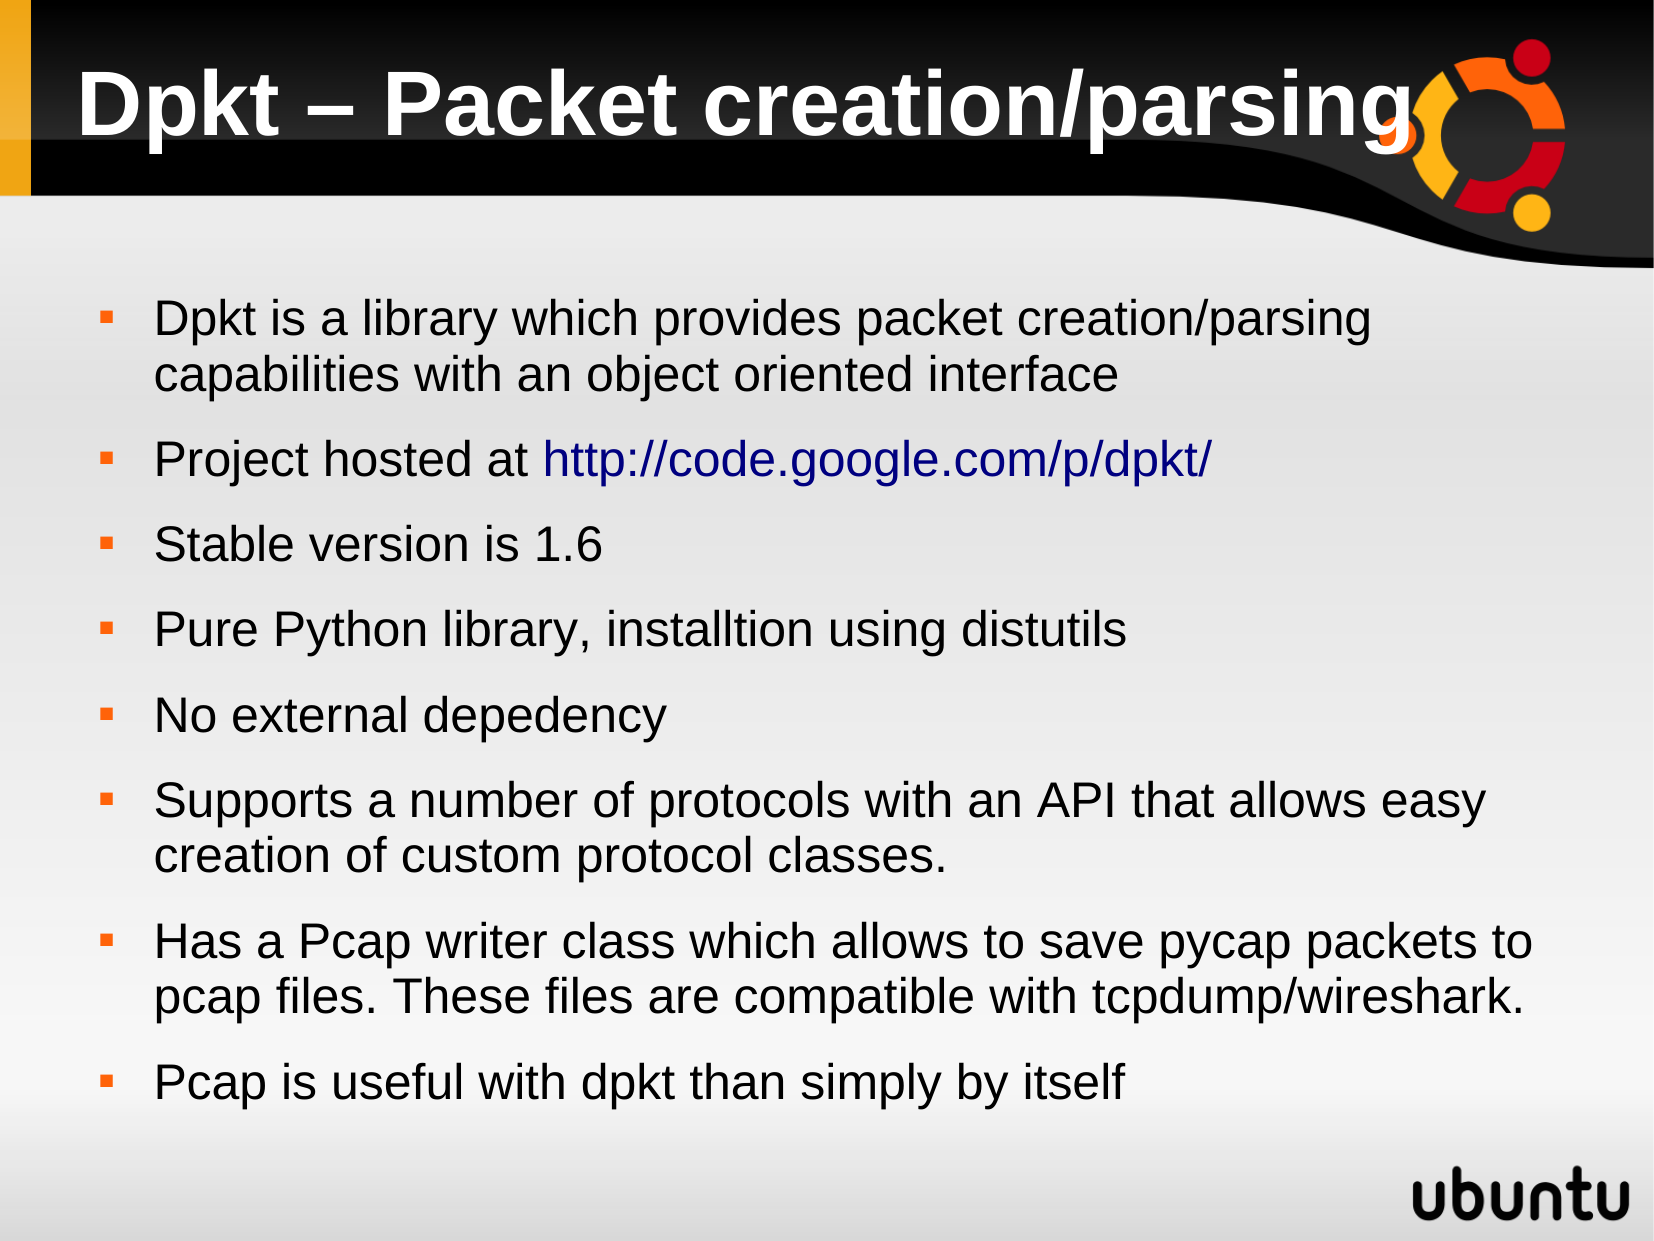

# Dpkt – Packet creation/parsing
Dpkt is a library which provides packet creation/parsing capabilities with an object oriented interface
Project hosted at http://code.google.com/p/dpkt/
Stable version is 1.6
Pure Python library, installtion using distutils
No external depedency
Supports a number of protocols with an API that allows easy creation of custom protocol classes.
Has a Pcap writer class which allows to save pycap packets to pcap files. These files are compatible with tcpdump/wireshark.
Pcap is useful with dpkt than simply by itself